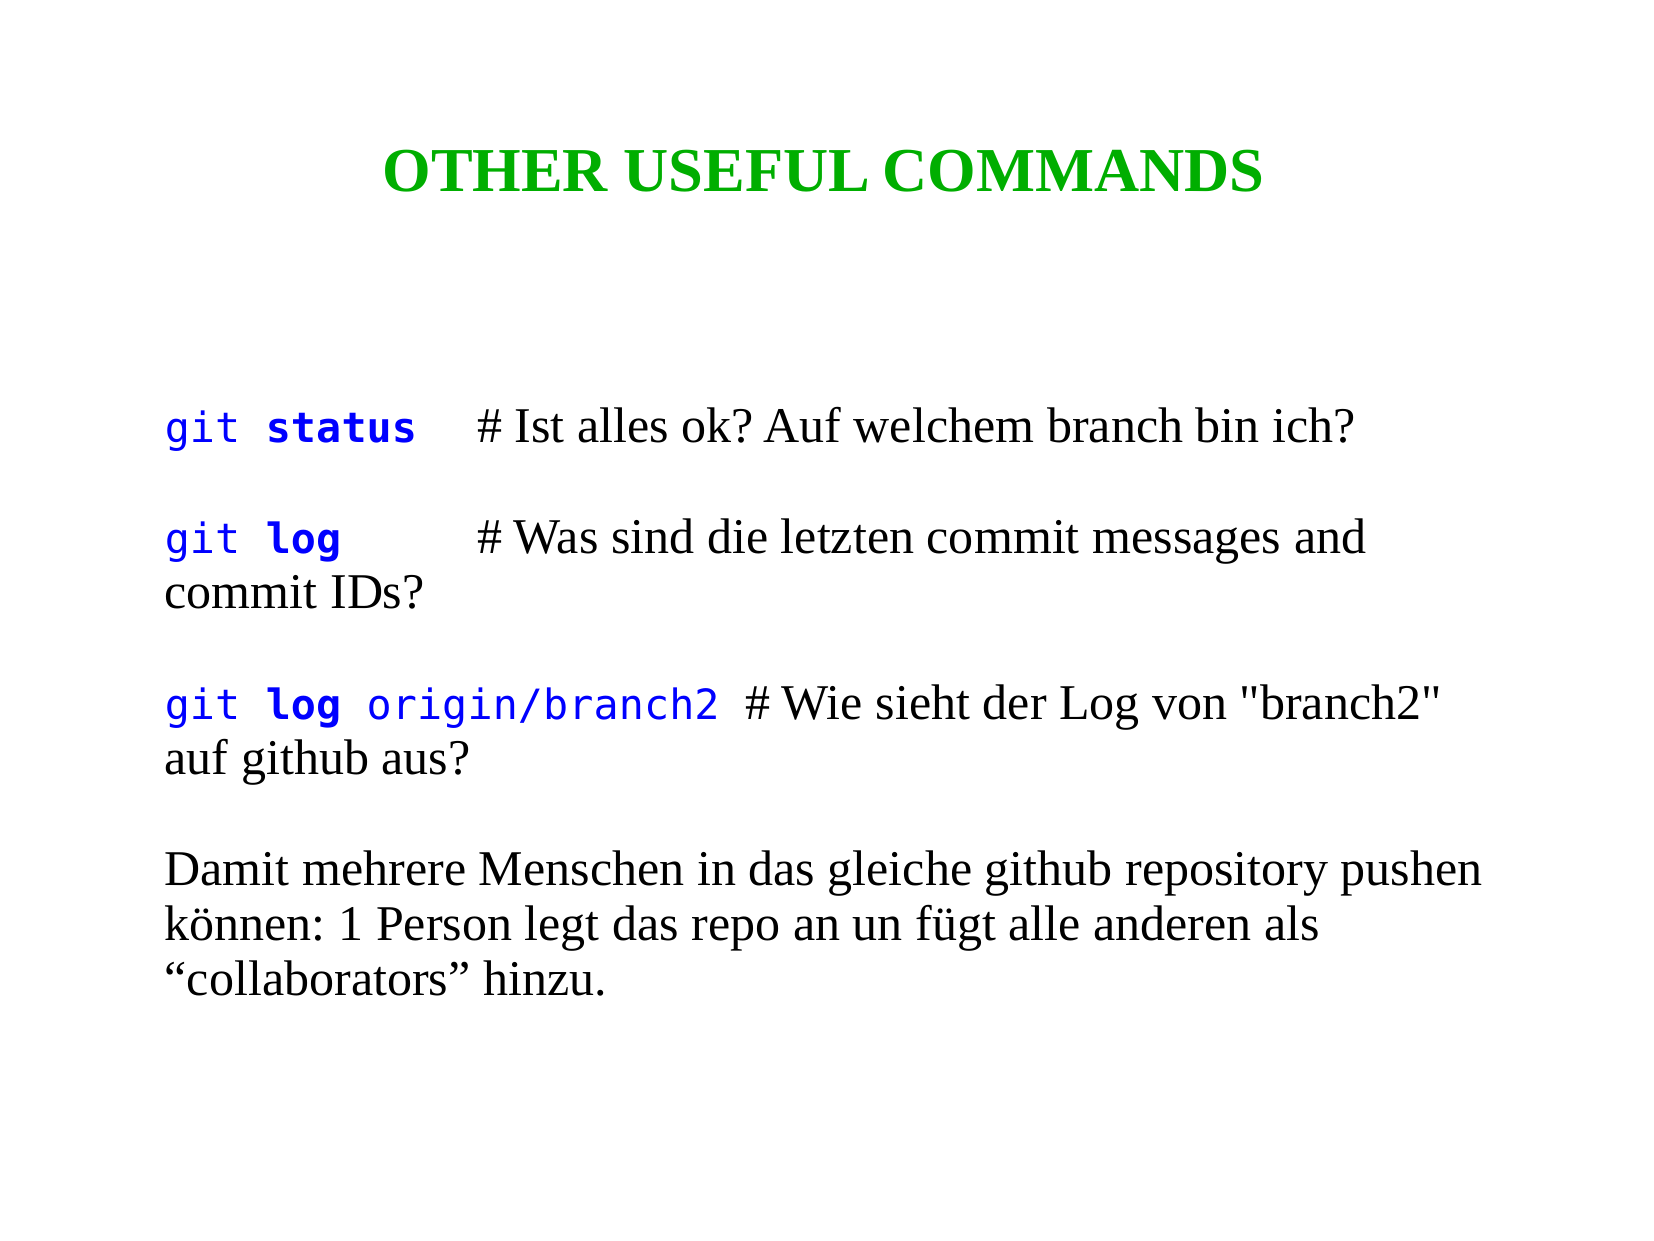

OTHER USEFUL COMMANDS
git status	 # Ist alles ok? Auf welchem branch bin ich?
git log		 # Was sind die letzten commit messages and commit IDs?
git log origin/branch2 # Wie sieht der Log von "branch2" auf github aus?
Damit mehrere Menschen in das gleiche github repository pushen können: 1 Person legt das repo an un fügt alle anderen als “collaborators” hinzu.